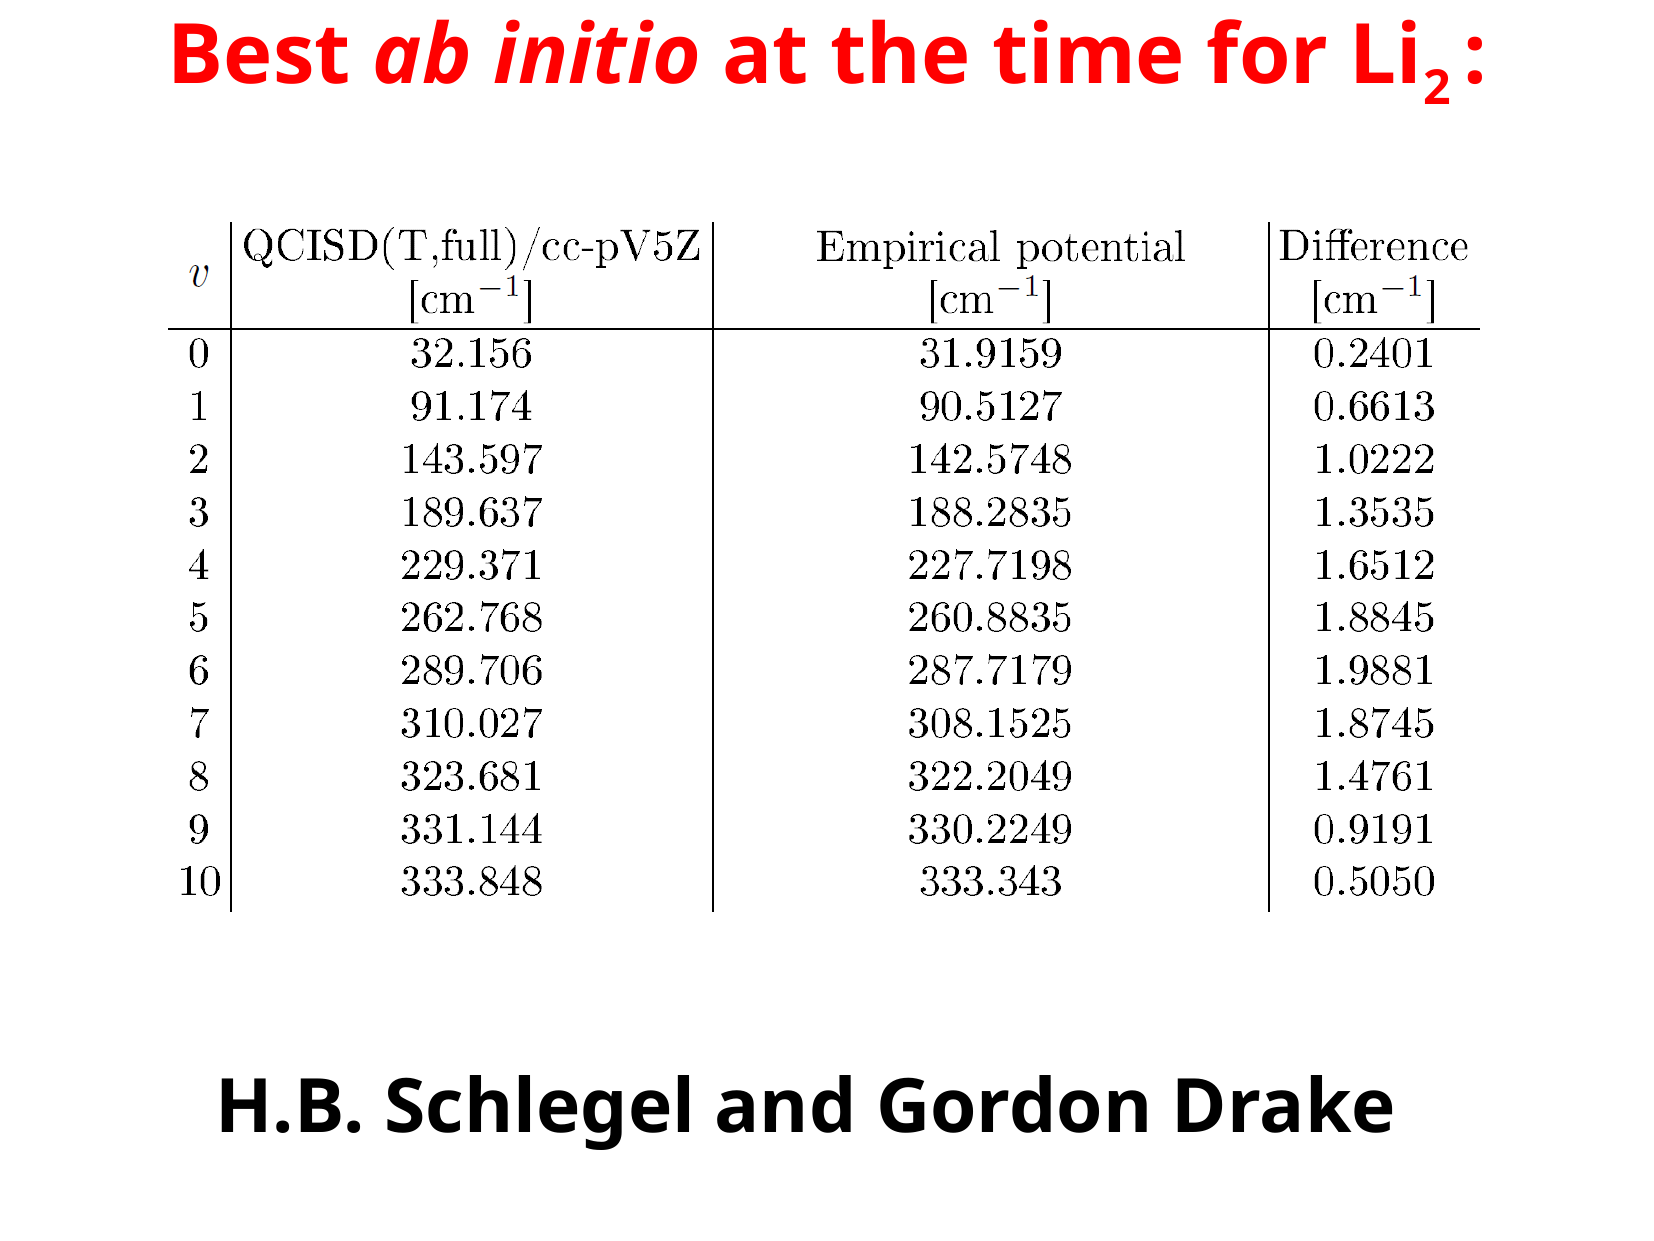

Best ab initio at the time for Li2 :
H.B. Schlegel and Gordon Drake